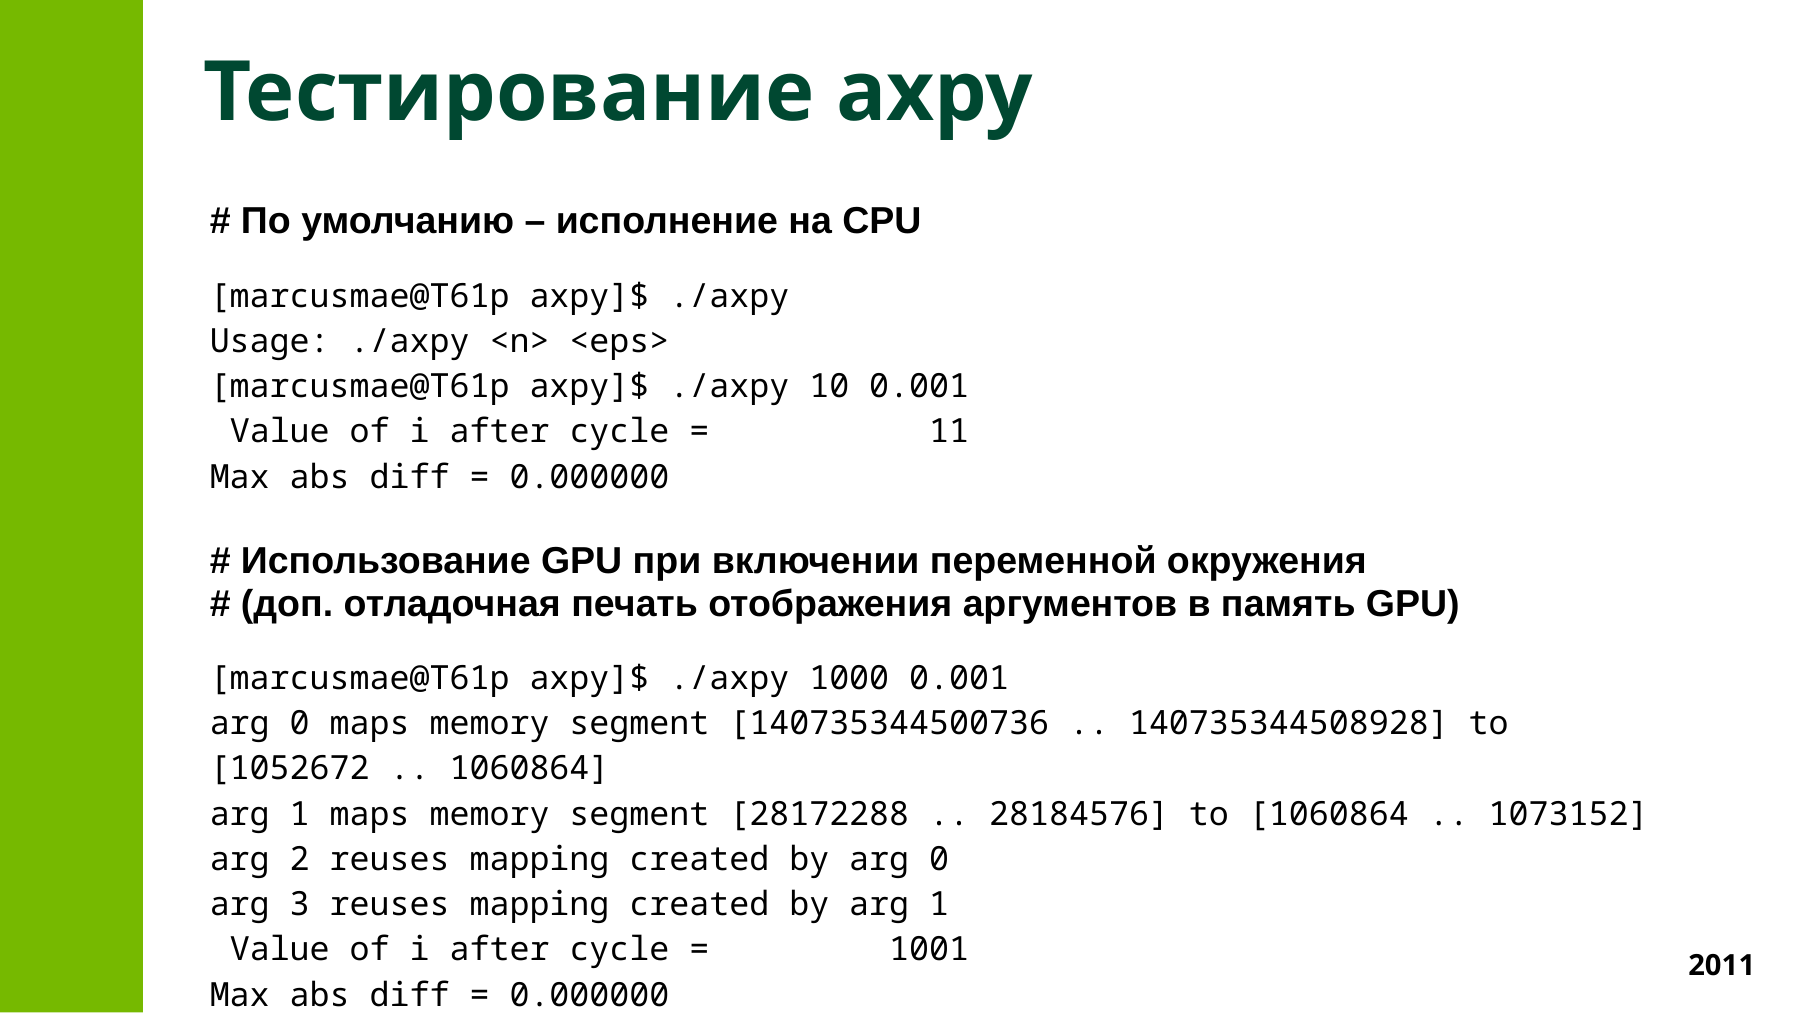

# Тестирование axpy
# По умолчанию – исполнение на CPU
[marcusmae@T61p axpy]$ ./axpy
Usage: ./axpy <n> <eps>
[marcusmae@T61p axpy]$ ./axpy 10 0.001
 Value of i after cycle = 11
Max abs diff = 0.000000
# Использование GPU при включении переменной окружения
# (доп. отладочная печать отображения аргументов в память GPU)
[marcusmae@T61p axpy]$ ./axpy 1000 0.001
arg 0 maps memory segment [140735344500736 .. 140735344508928] to [1052672 .. 1060864]
arg 1 maps memory segment [28172288 .. 28184576] to [1060864 .. 1073152]
arg 2 reuses mapping created by arg 0
arg 3 reuses mapping created by arg 1
 Value of i after cycle = 1001
Max abs diff = 0.000000